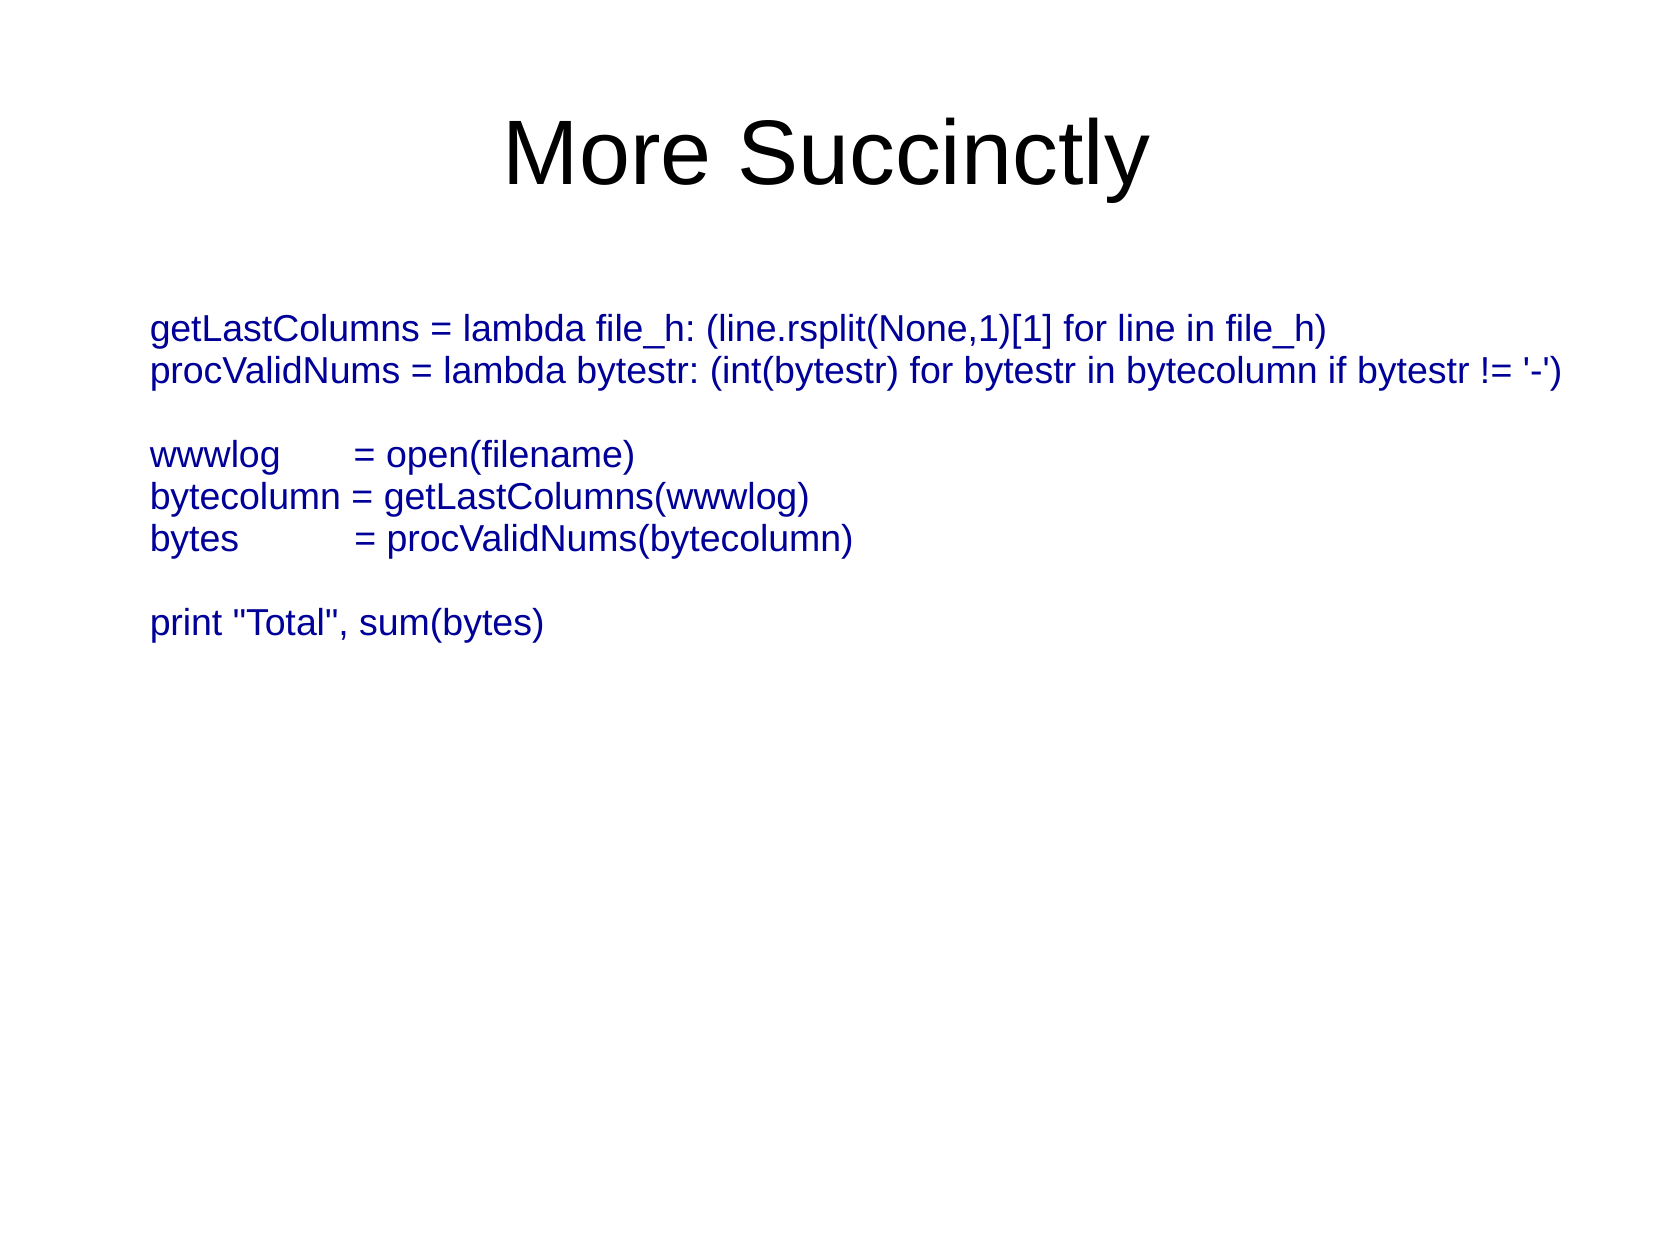

# More Succinctly
getLastColumns = lambda file_h: (line.rsplit(None,1)[1] for line in file_h)
procValidNums = lambda bytestr: (int(bytestr) for bytestr in bytecolumn if bytestr != '-')
wwwlog = open(filename)
bytecolumn = getLastColumns(wwwlog)
bytes = procValidNums(bytecolumn)
print "Total", sum(bytes)